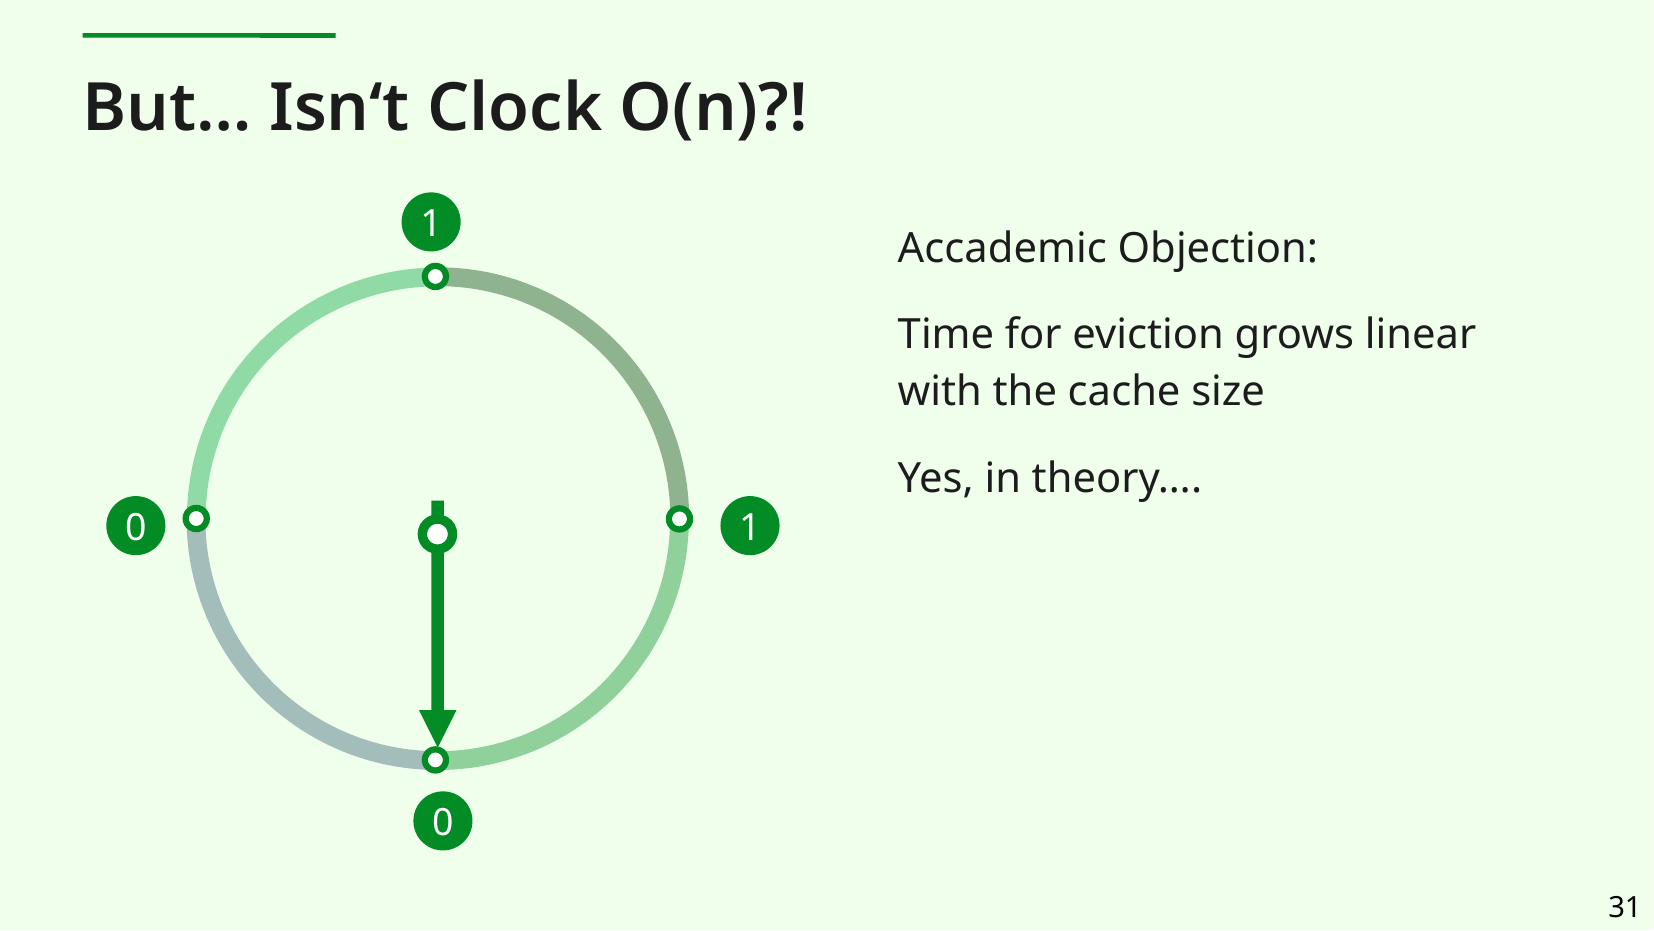

# But… Isn‘t Clock O(n)?!
1
Accademic Objection:
Time for eviction grows linear with the cache size
Yes, in theory….
0
1
0
31